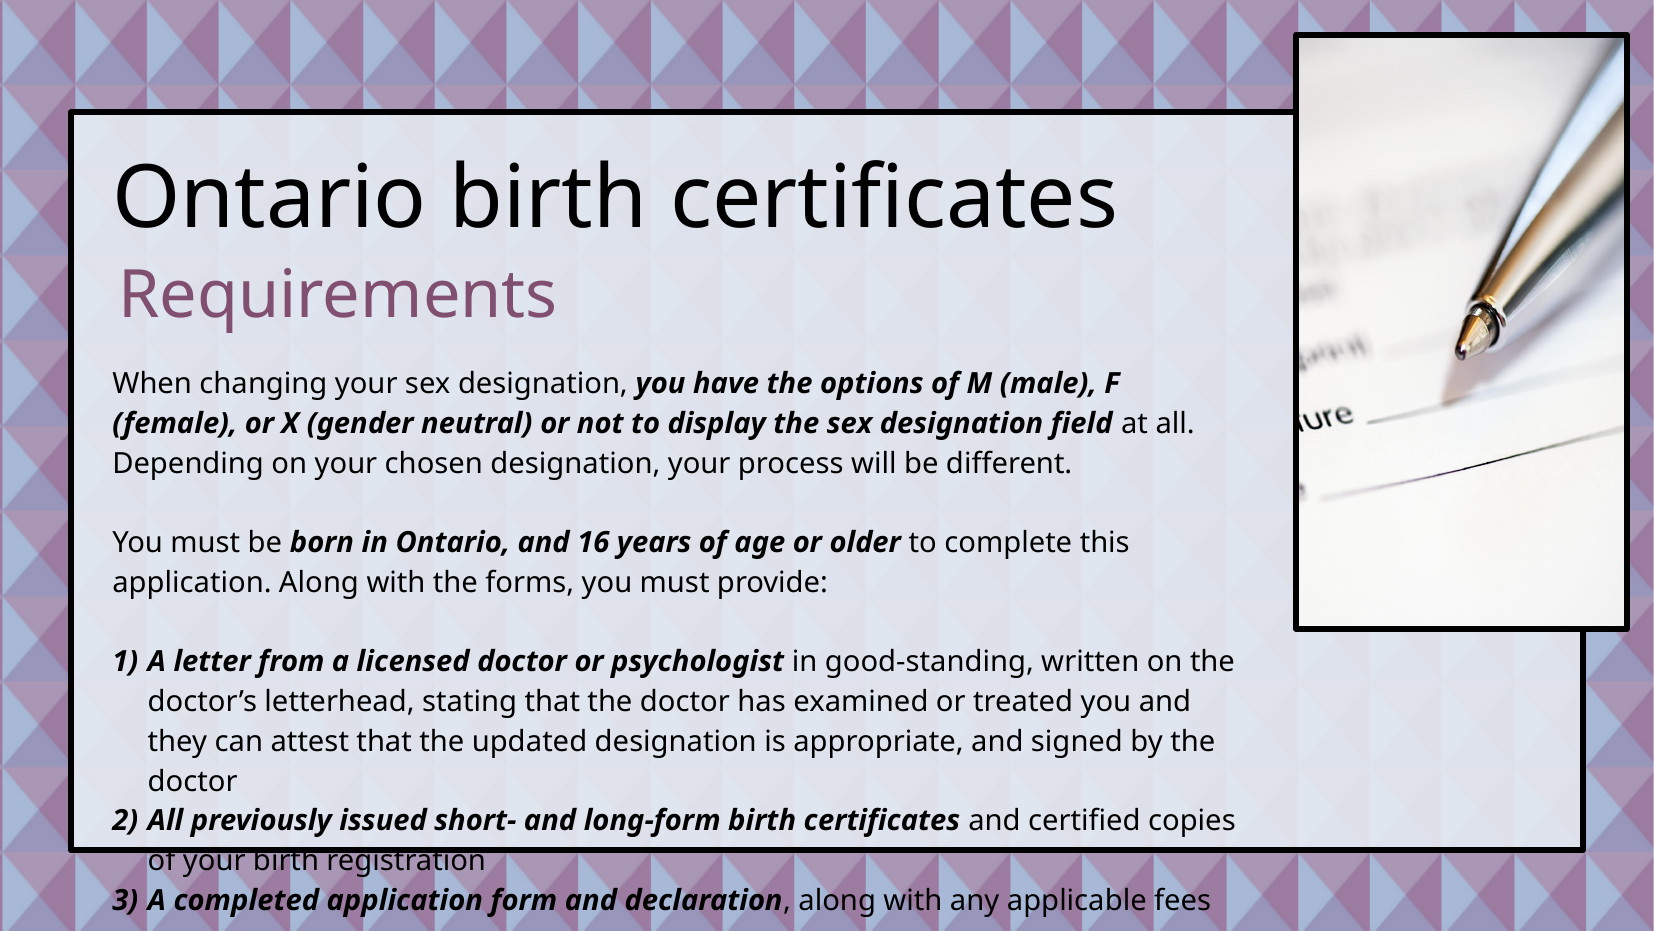

# Ontario birth certificates
Requirements
When changing your sex designation, you have the options of M (male), F (female), or X (gender neutral) or not to display the sex designation field at all. Depending on your chosen designation, your process will be different.
You must be born in Ontario, and 16 years of age or older to complete this application. Along with the forms, you must provide:
A letter from a licensed doctor or psychologist in good-standing, written on the doctor’s letterhead, stating that the doctor has examined or treated you and they can attest that the updated designation is appropriate, and signed by the doctor
All previously issued short- and long-form birth certificates and certified copies of your birth registration
A completed application form and declaration, along with any applicable fees